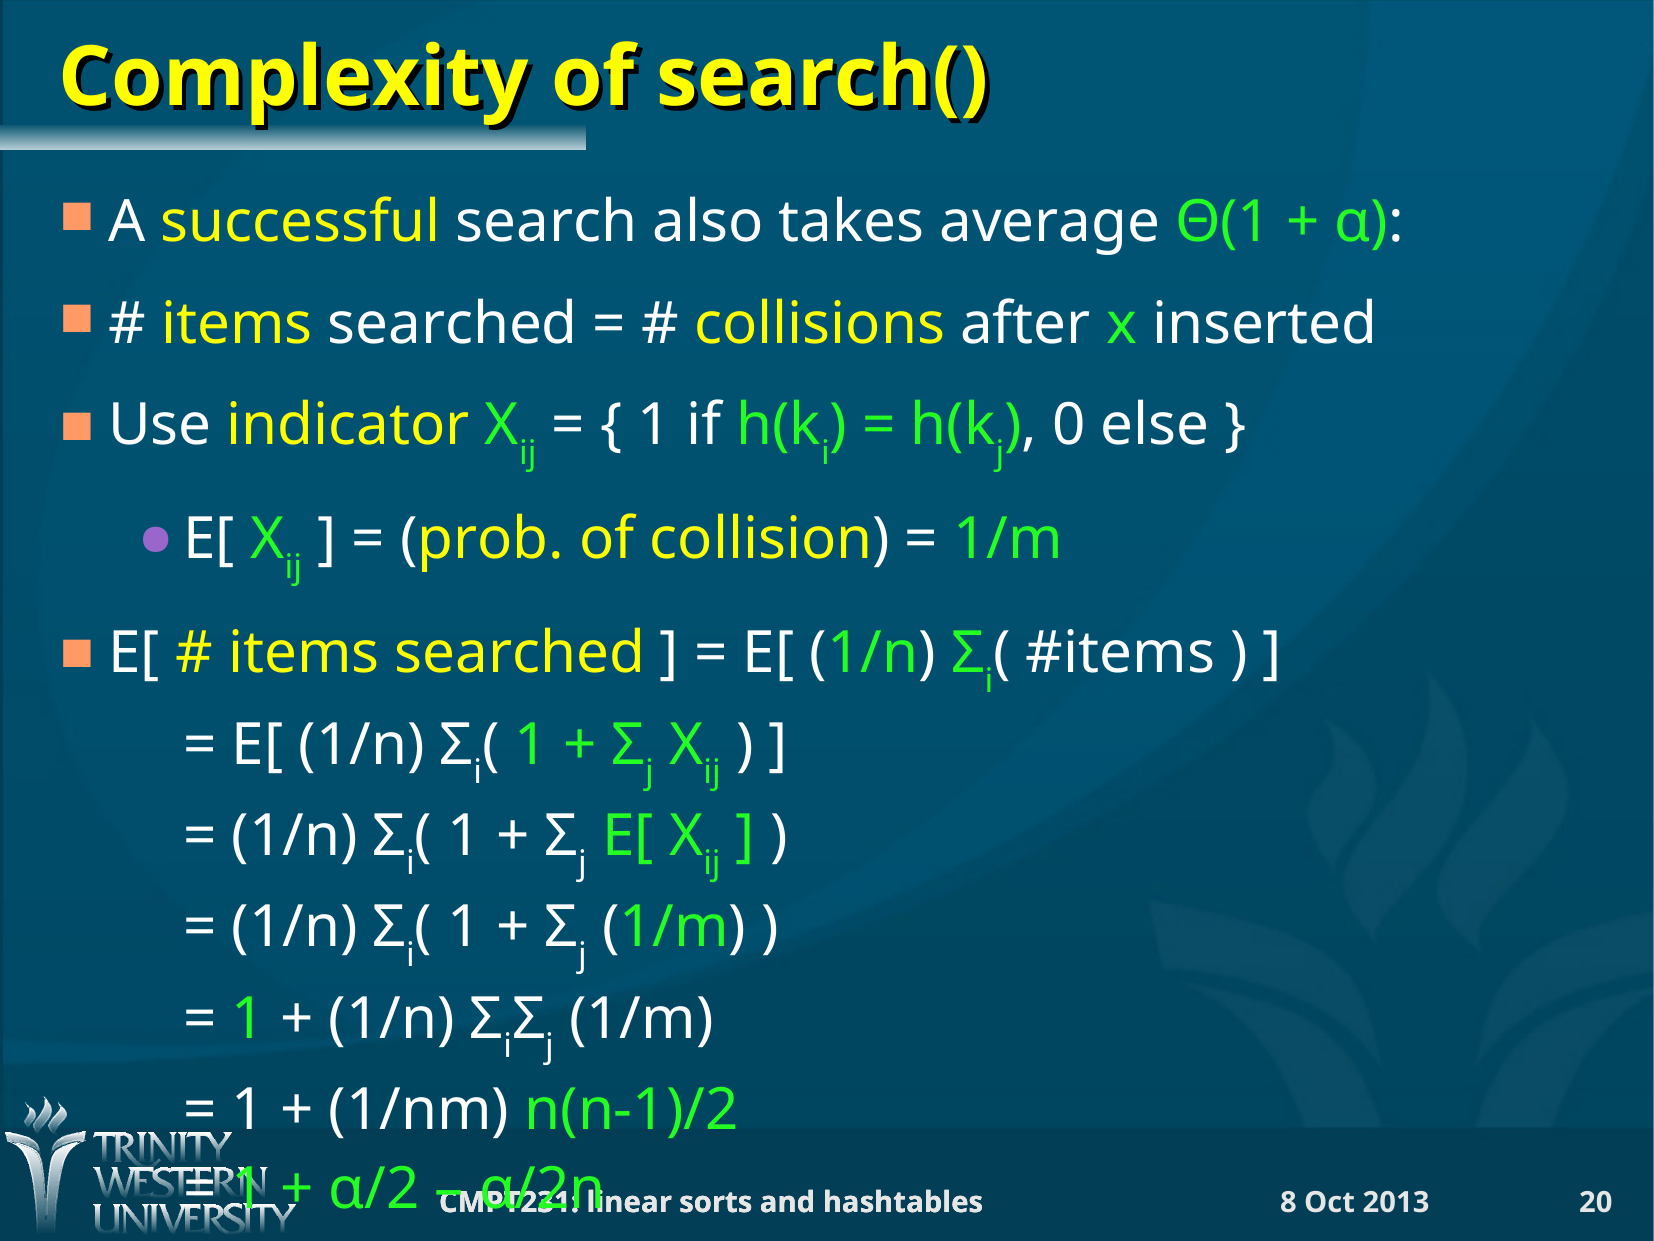

# Complexity of search()
A successful search also takes average Θ(1 + α):
# items searched = # collisions after x inserted
Use indicator Xij = { 1 if h(ki) = h(kj), 0 else }
E[ Xij ] = (prob. of collision) = 1/m
E[ # items searched ] = E[ (1/n) Σi( #items ) ]
	= E[ (1/n) Σi( 1 + Σj Xij ) ]
	= (1/n) Σi( 1 + Σj E[ Xij ] )
	= (1/n) Σi( 1 + Σj (1/m) )
	= 1 + (1/n) ΣiΣj (1/m)
	= 1 + (1/nm) n(n-1)/2
	= 1 + α/2 – α/2n
CMPT231: linear sorts and hashtables
8 Oct 2013
20